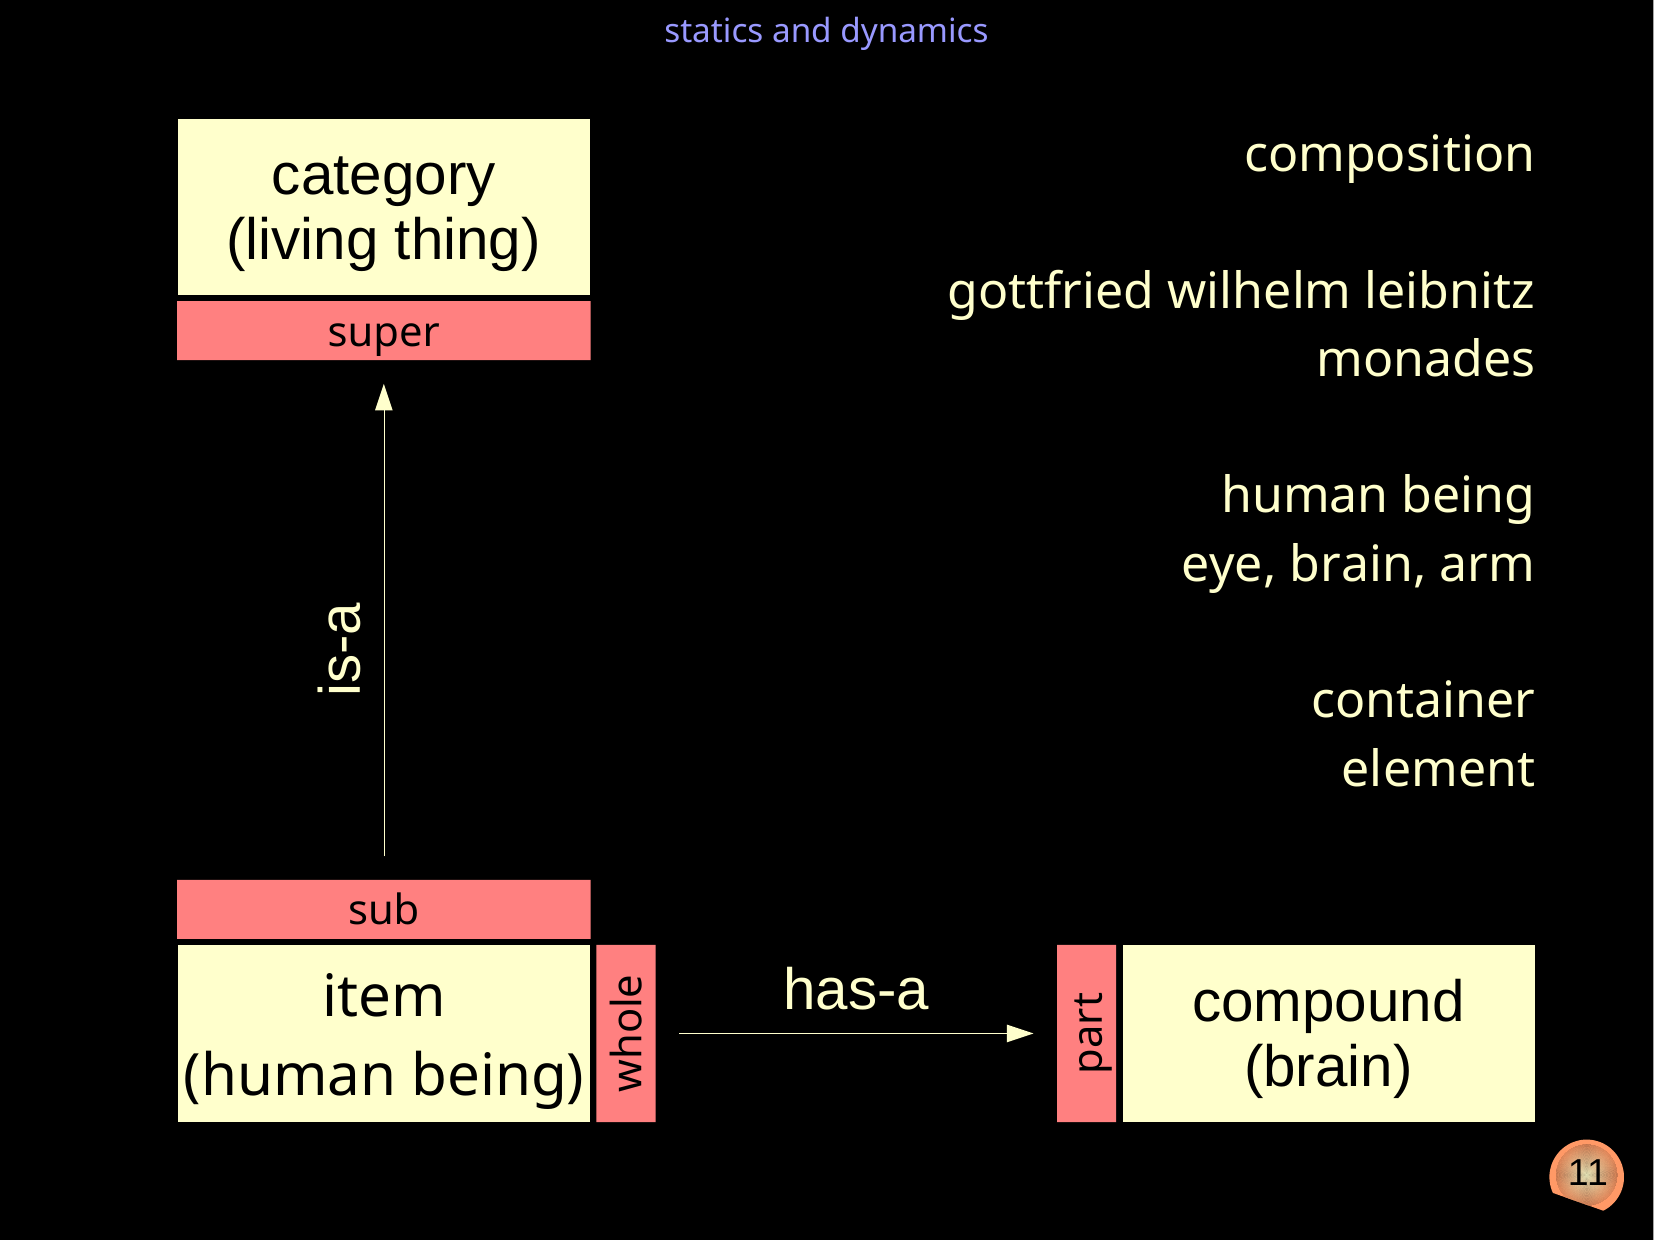

statics and dynamics
discrimination
psychology
online thinking (1st order)
offline thinking (2nd order)
self Concept
thinking = association of:
- sensoric signals with
- terms of a language
item
(human being)
category
(living thing)
categorisation
plato – aristotle – alexander
category
living thing
human, animal, plant
generalisation
specialisation
super
is-a
sub
composition
gottfried wilhelm leibnitz
monades
human being
eye, brain, arm
container
element
has-a
compound
(brain)
whole
part